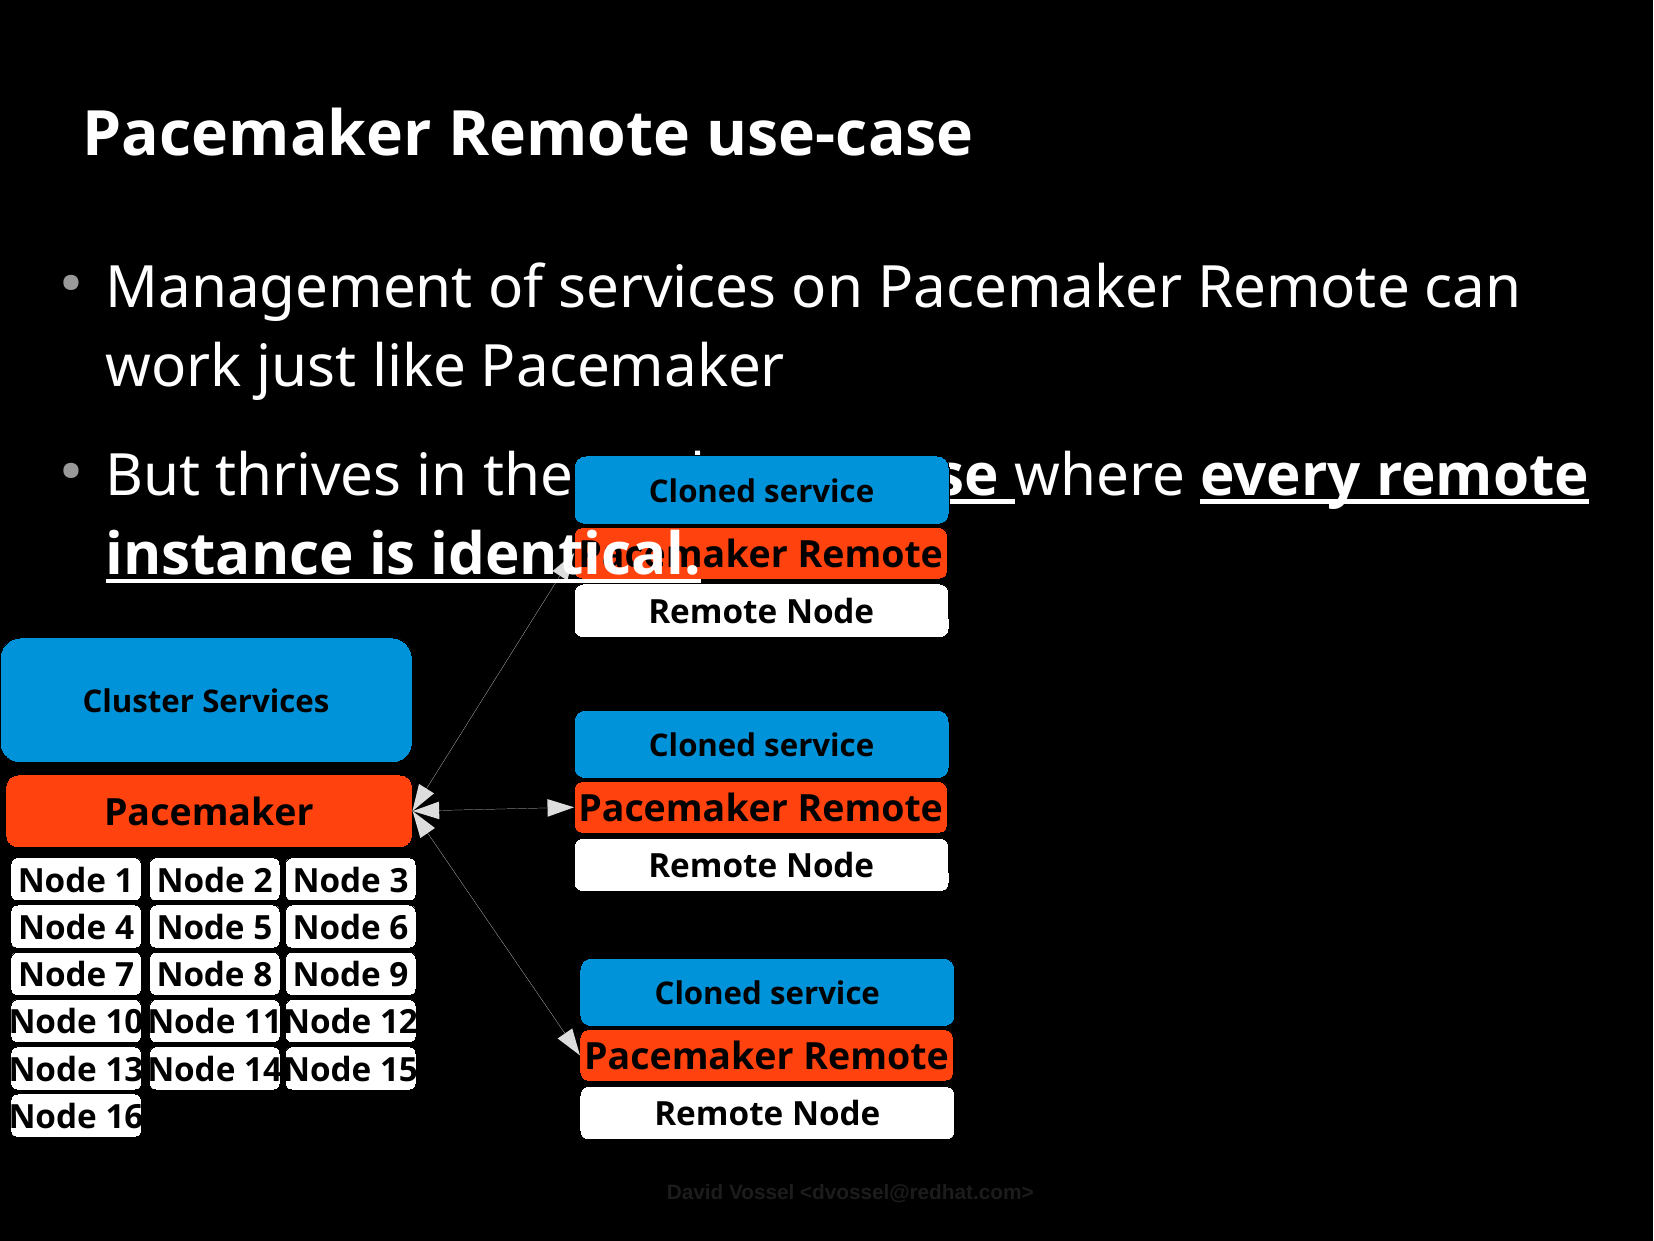

# Pacemaker Remote use-case
Management of services on Pacemaker Remote can work just like Pacemaker
But thrives in the cattle use case where every remote instance is identical.
Cloned service
Pacemaker Remote
Remote Node
Cluster Services
Cloned service
Pacemaker
Pacemaker Remote
Remote Node
Node 1
Node 2
Node 3
Node 4
Node 5
Node 6
Node 7
Node 8
Node 9
Cloned service
Node 10
Node 11
Node 12
Pacemaker Remote
Node 13
Node 14
Node 15
Remote Node
Node 16